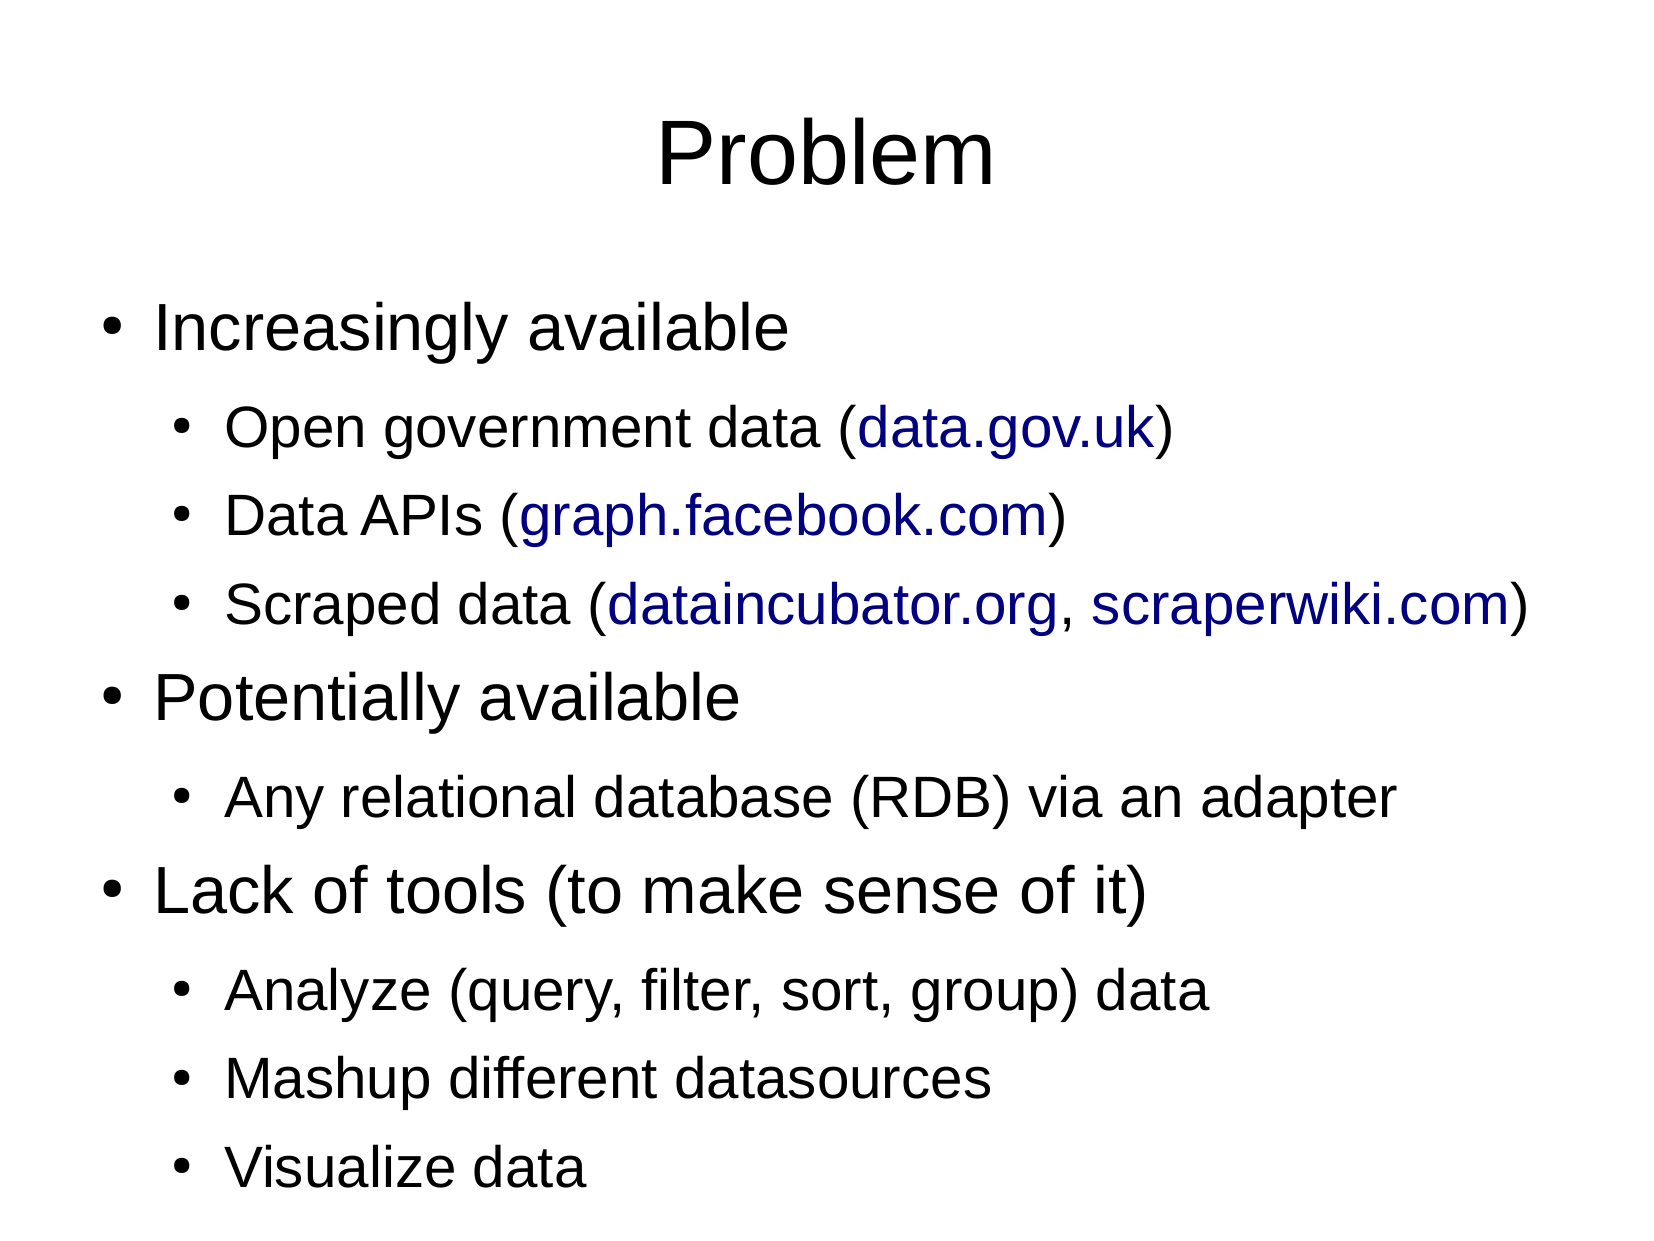

# Problem
Increasingly available
Open government data (data.gov.uk)
Data APIs (graph.facebook.com)
Scraped data (dataincubator.org, scraperwiki.com)
Potentially available
Any relational database (RDB) via an adapter
Lack of tools (to make sense of it)
Analyze (query, filter, sort, group) data
Mashup different datasources
Visualize data